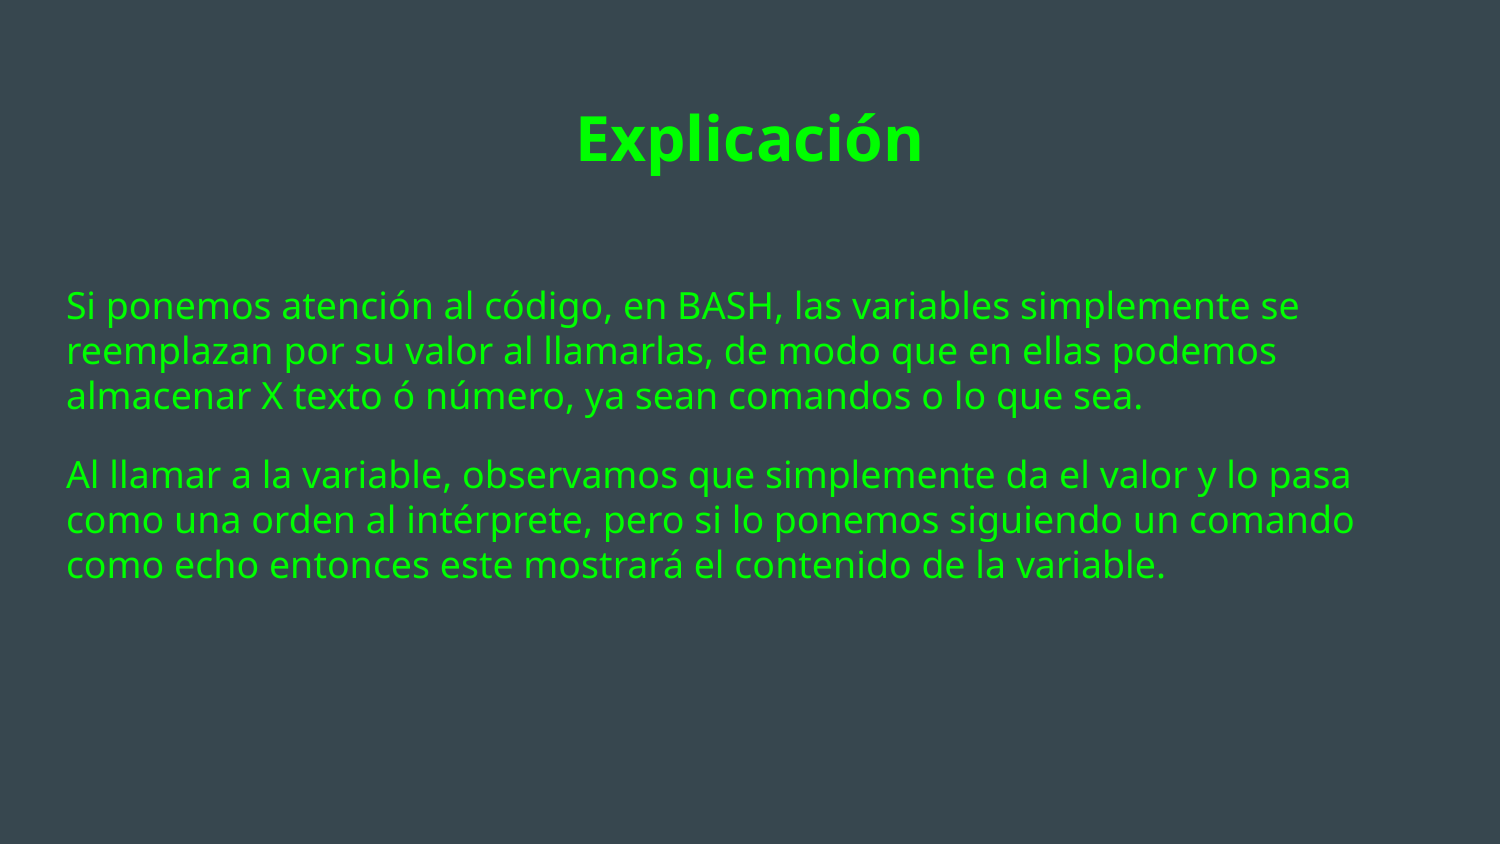

# Explicación
Si ponemos atención al código, en BASH, las variables simplemente se reemplazan por su valor al llamarlas, de modo que en ellas podemos almacenar X texto ó número, ya sean comandos o lo que sea.
Al llamar a la variable, observamos que simplemente da el valor y lo pasa como una orden al intérprete, pero si lo ponemos siguiendo un comando como echo entonces este mostrará el contenido de la variable.